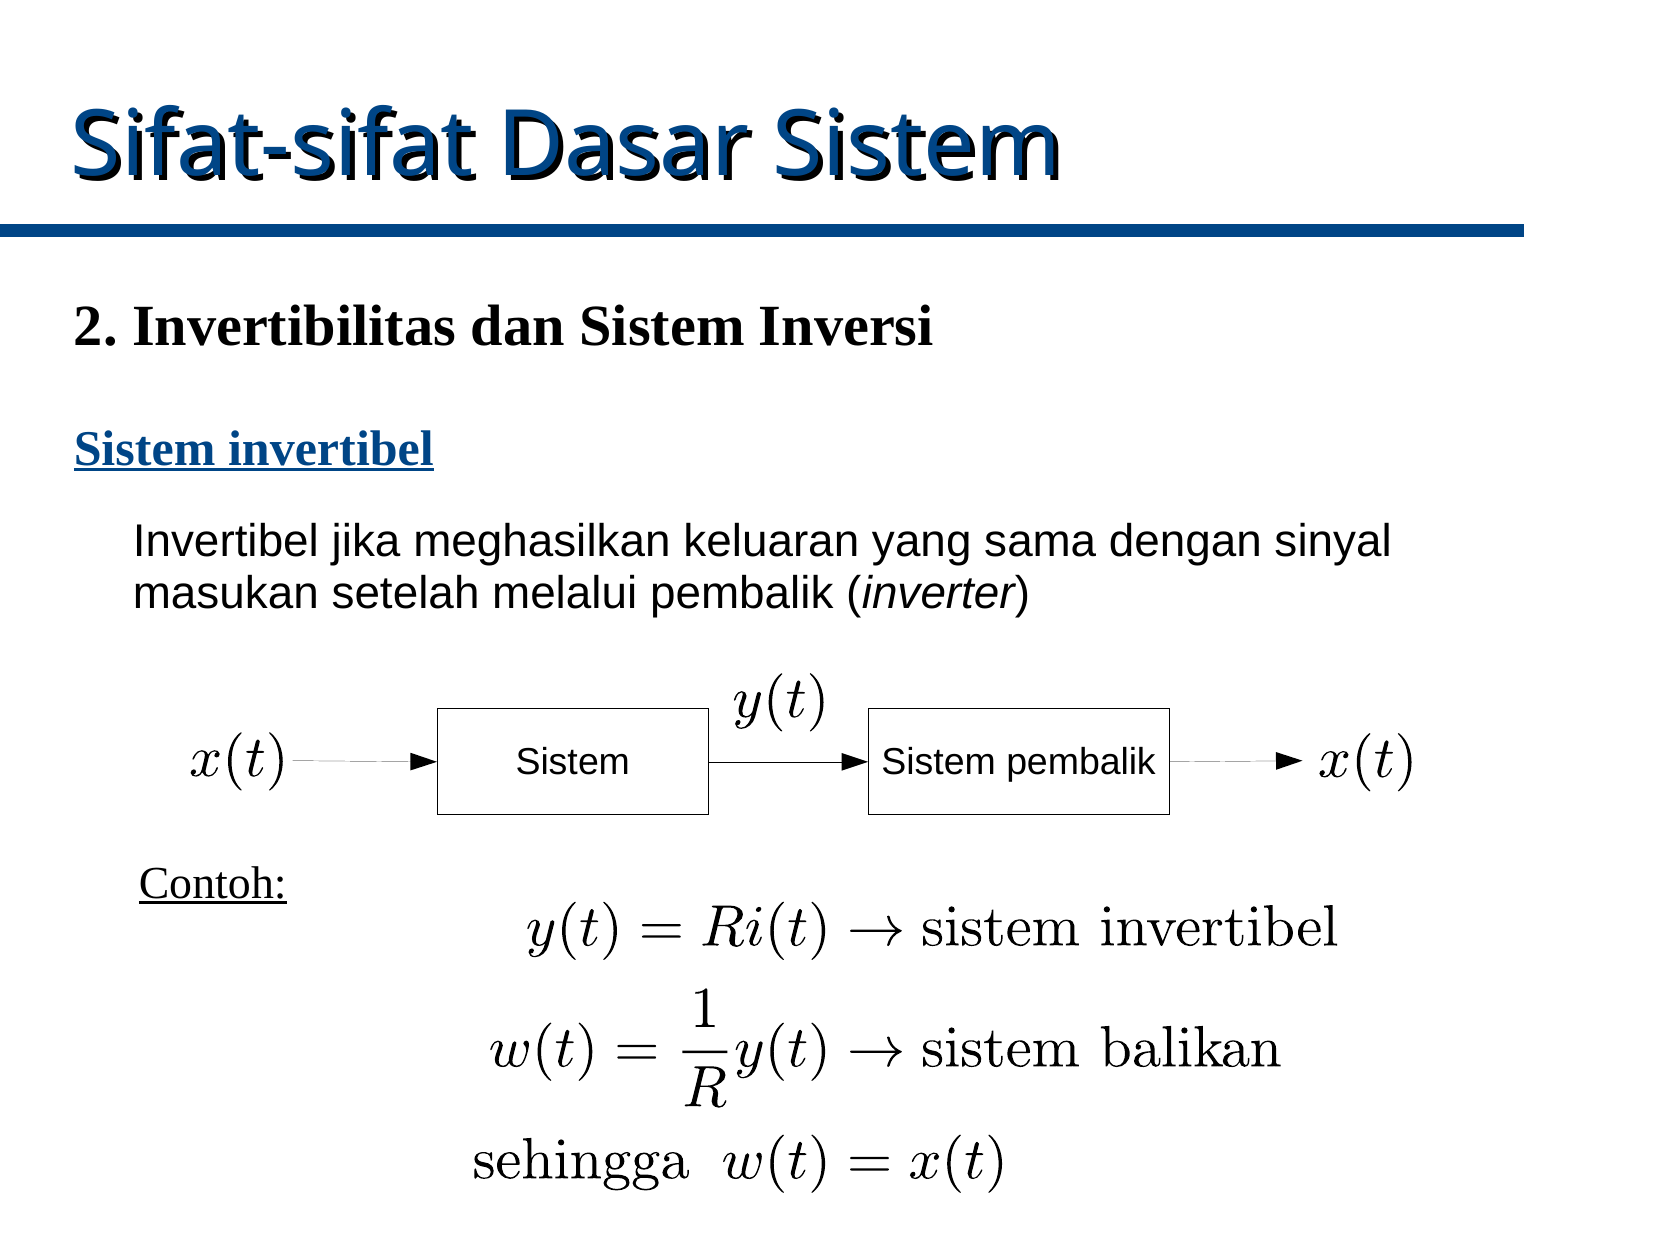

# Sifat-sifat Dasar Sistem
2. Invertibilitas dan Sistem Inversi
Sistem invertibel
Invertibel jika meghasilkan keluaran yang sama dengan sinyal masukan setelah melalui pembalik (inverter)
Sistem
Sistem pembalik
Contoh: